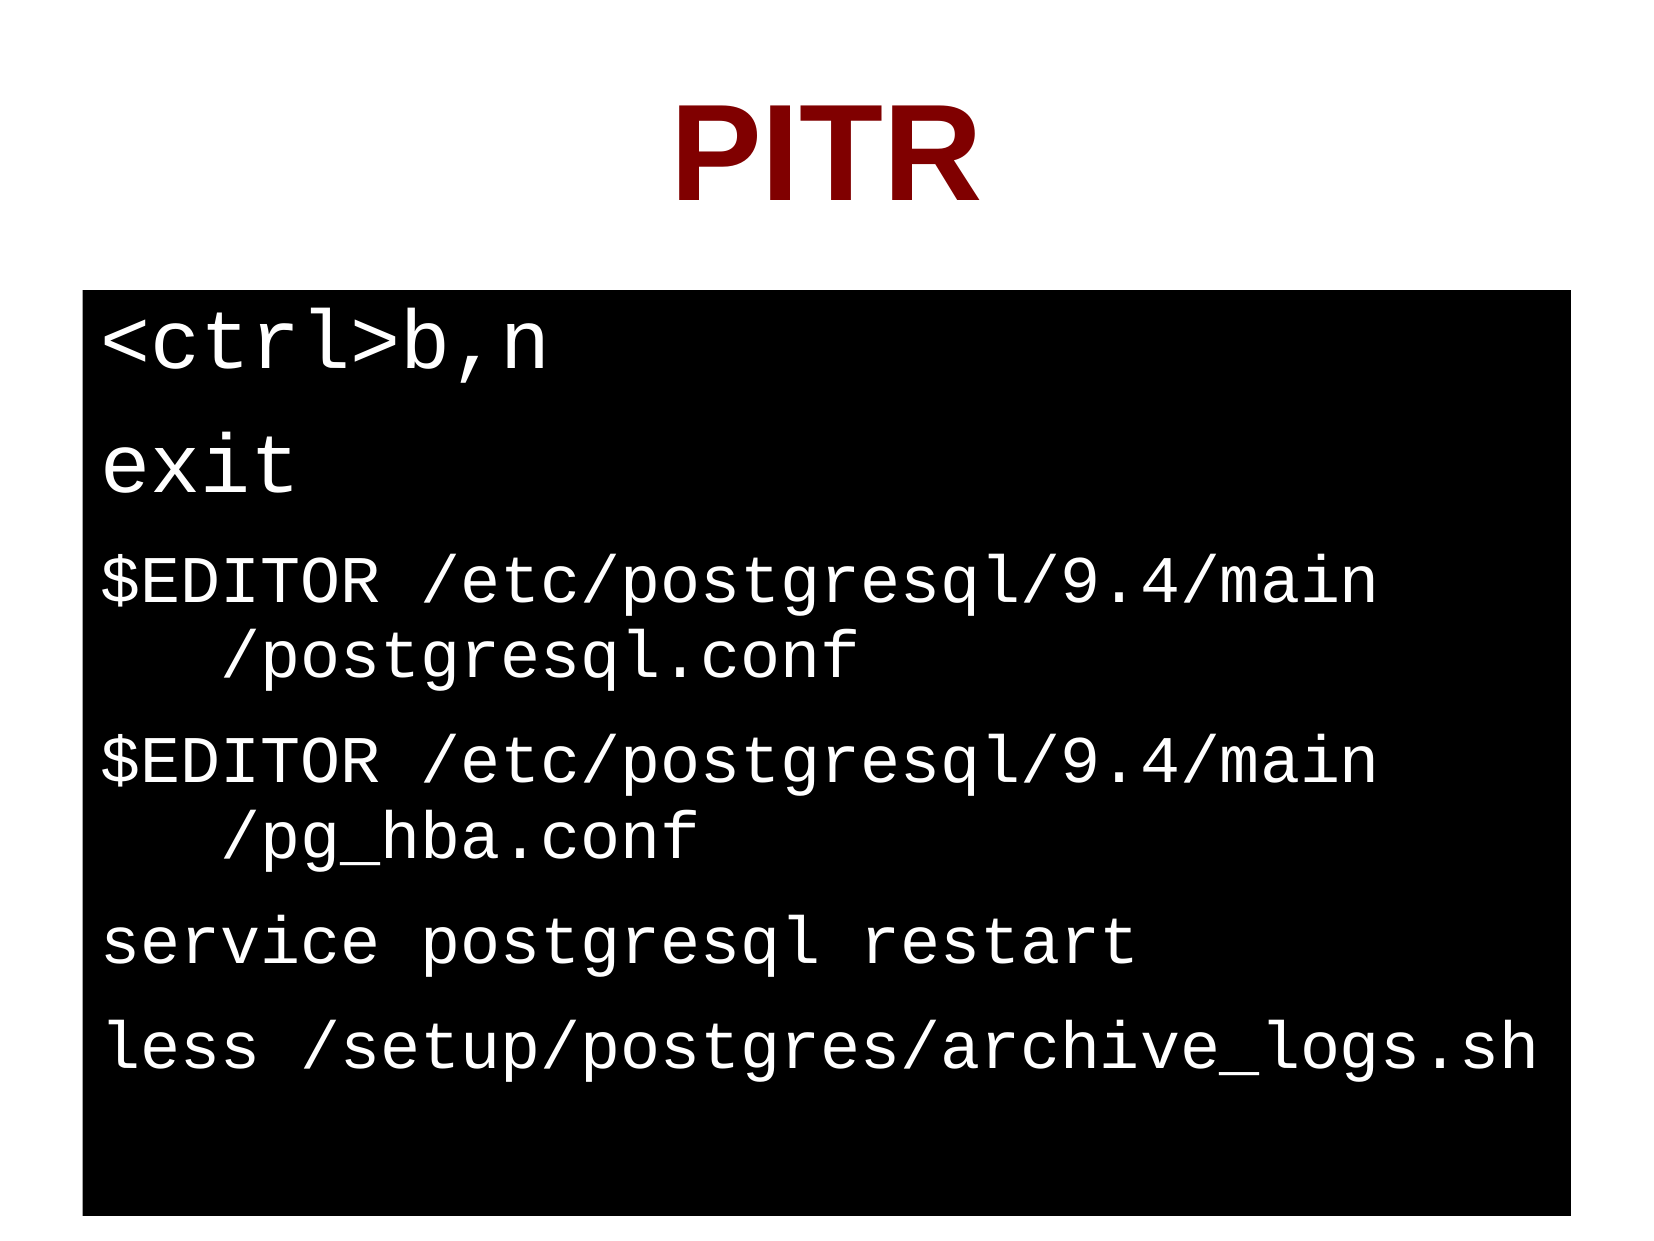

# PITR
<ctrl>b,n
exit
$EDITOR /etc/postgresql/9.4/main
 /postgresql.conf
$EDITOR /etc/postgresql/9.4/main
 /pg_hba.conf
service postgresql restart
less /setup/postgres/archive_logs.sh